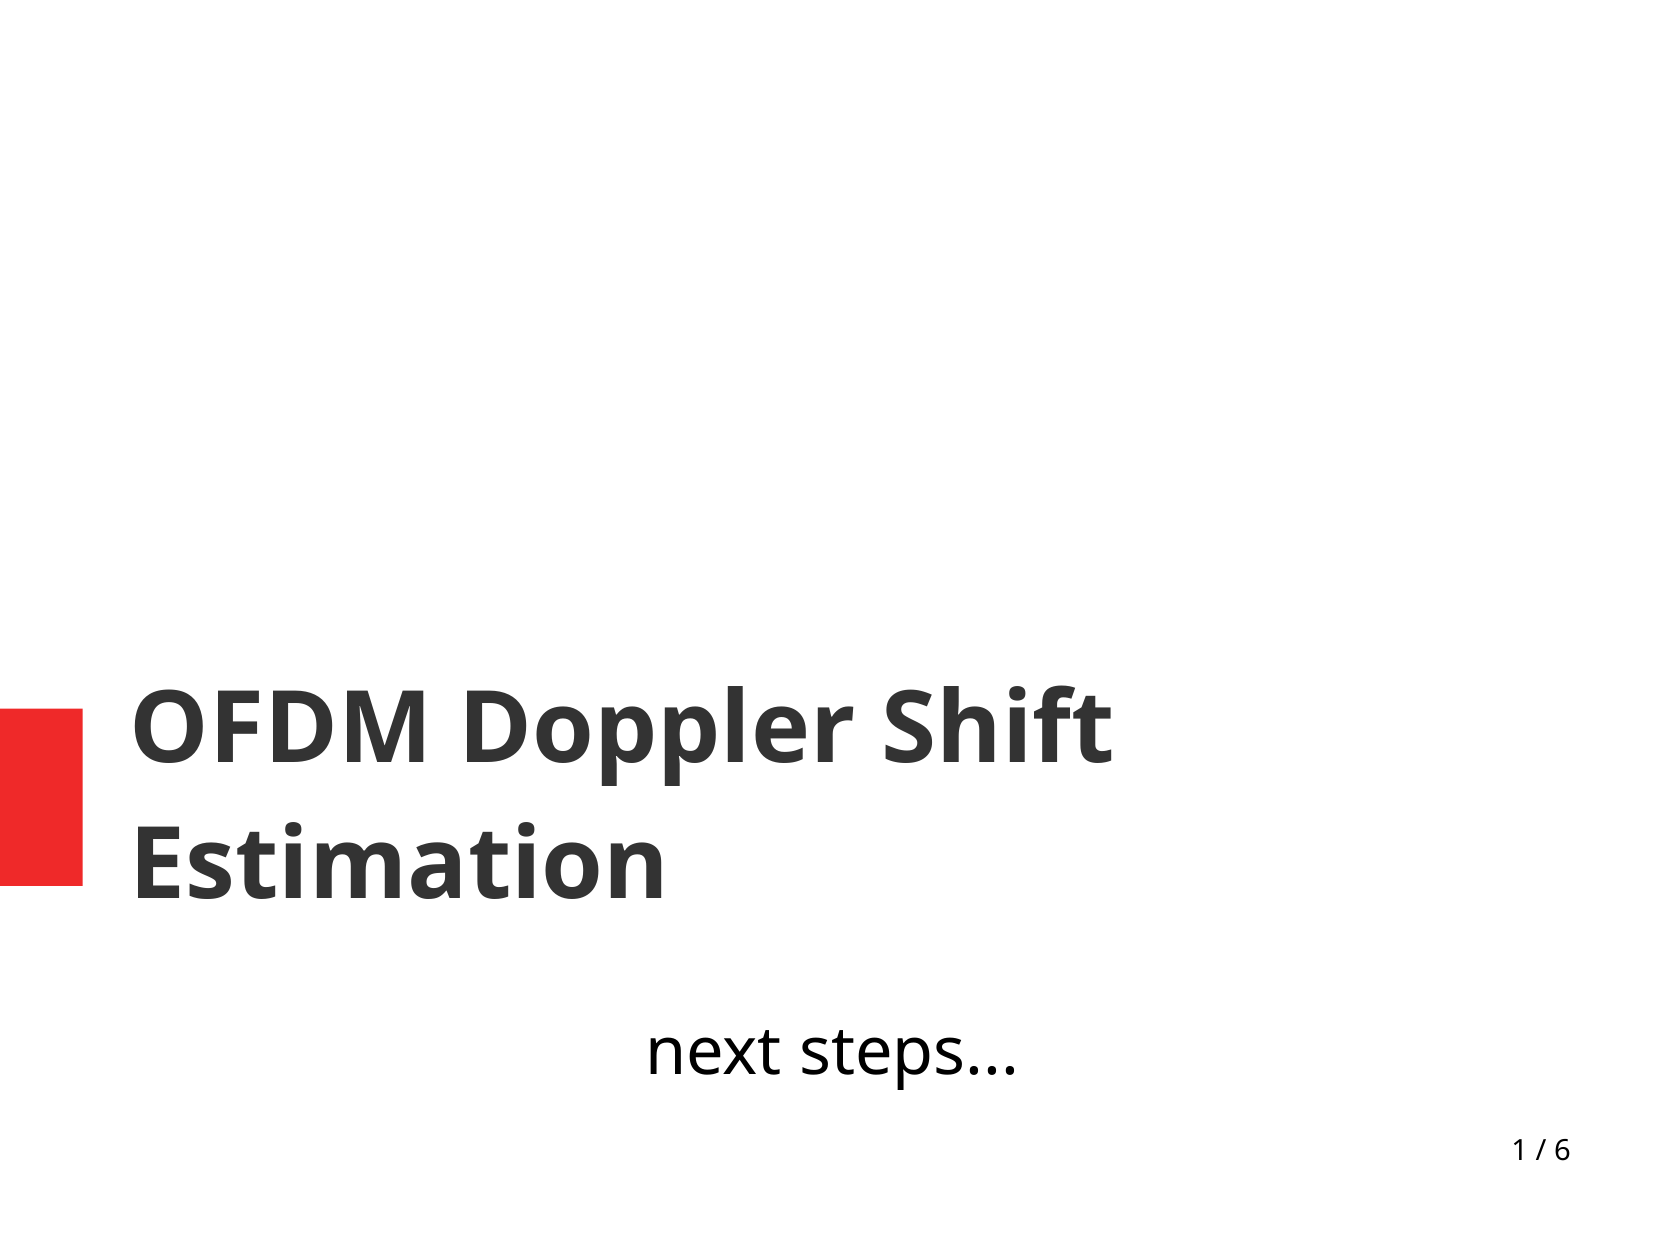

# OFDM Doppler Shift Estimation
next steps...
1